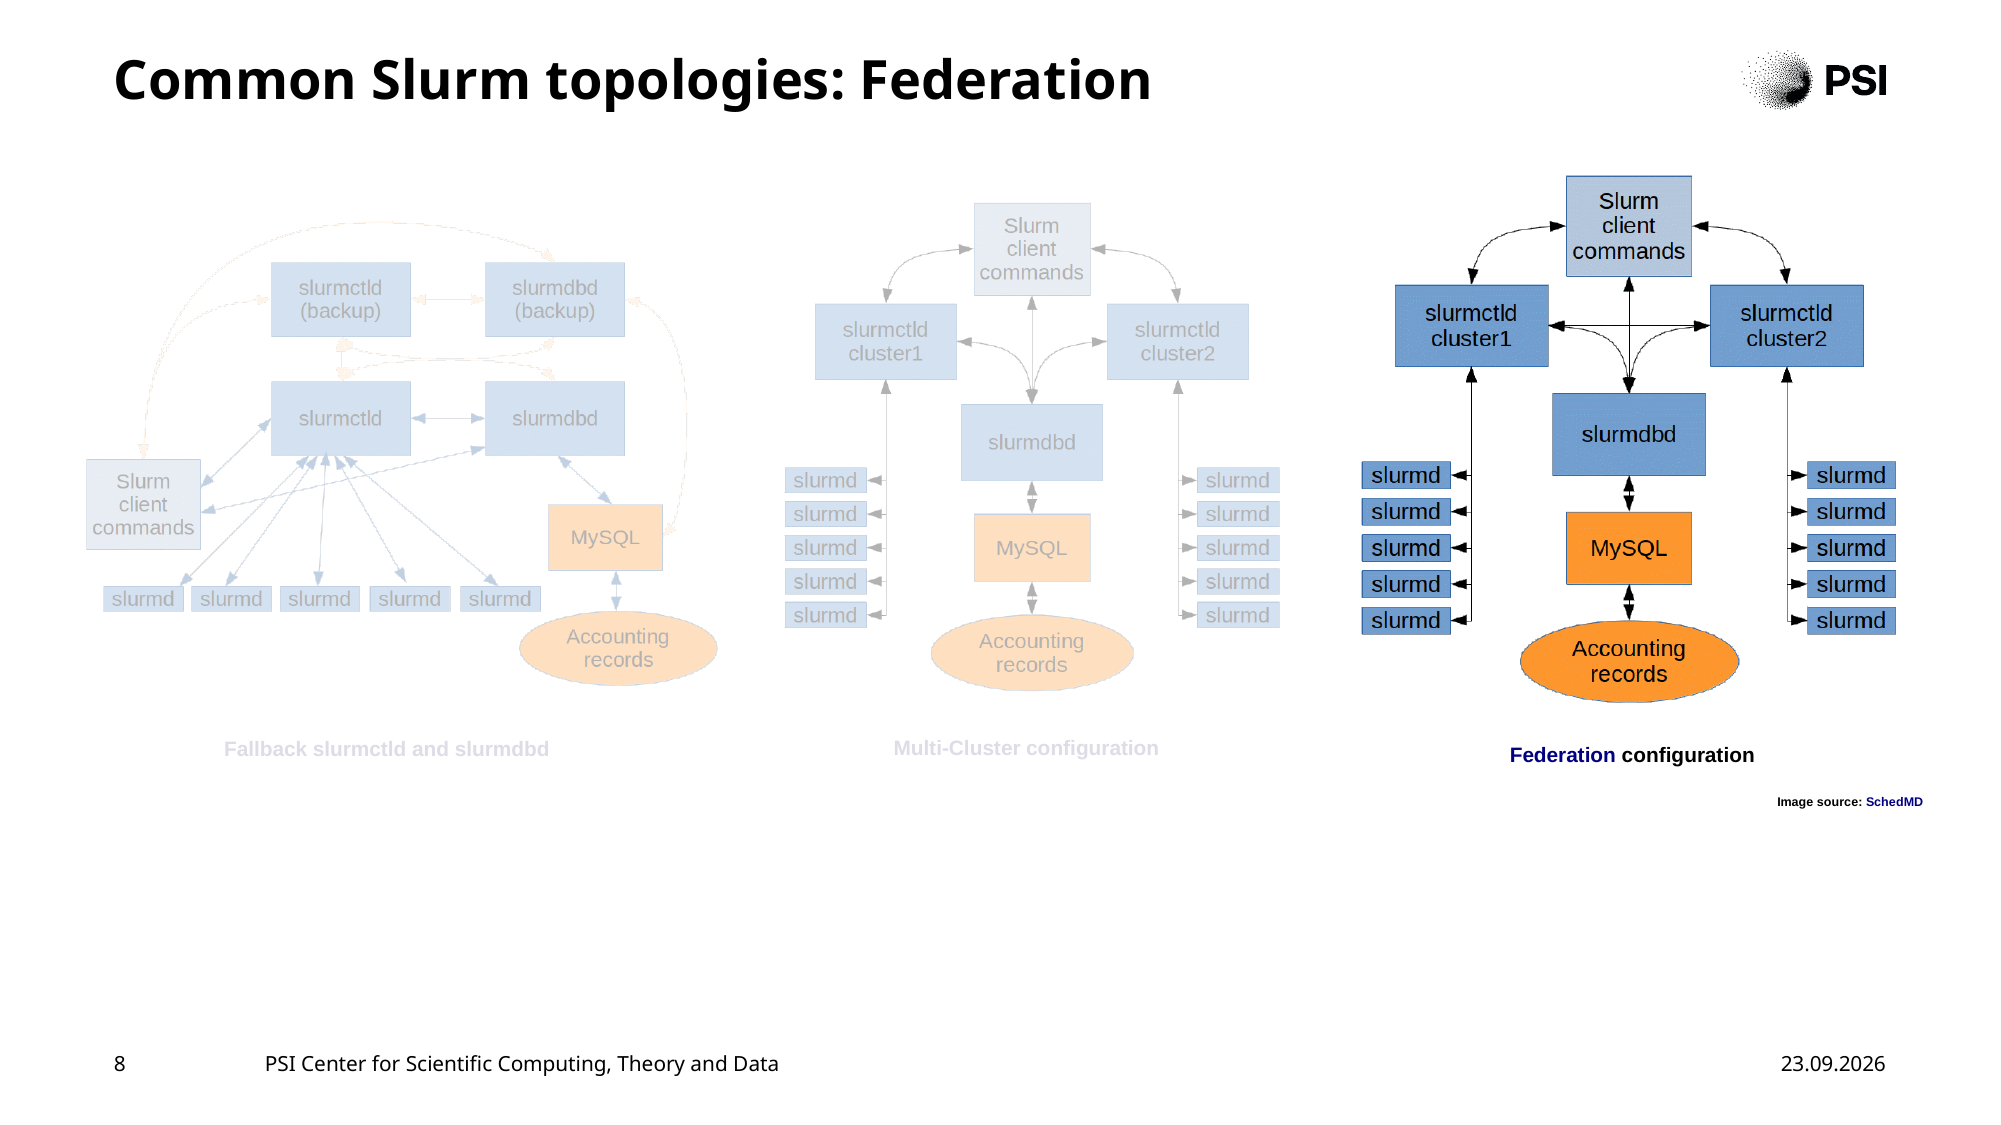

# Common Slurm topologies: Federation
Multi-Cluster configuration
Fallback slurmctld and slurmdbd
Federation configuration
Image source: SchedMD
8
PSI Center for Scientific Computing, Theory and Data